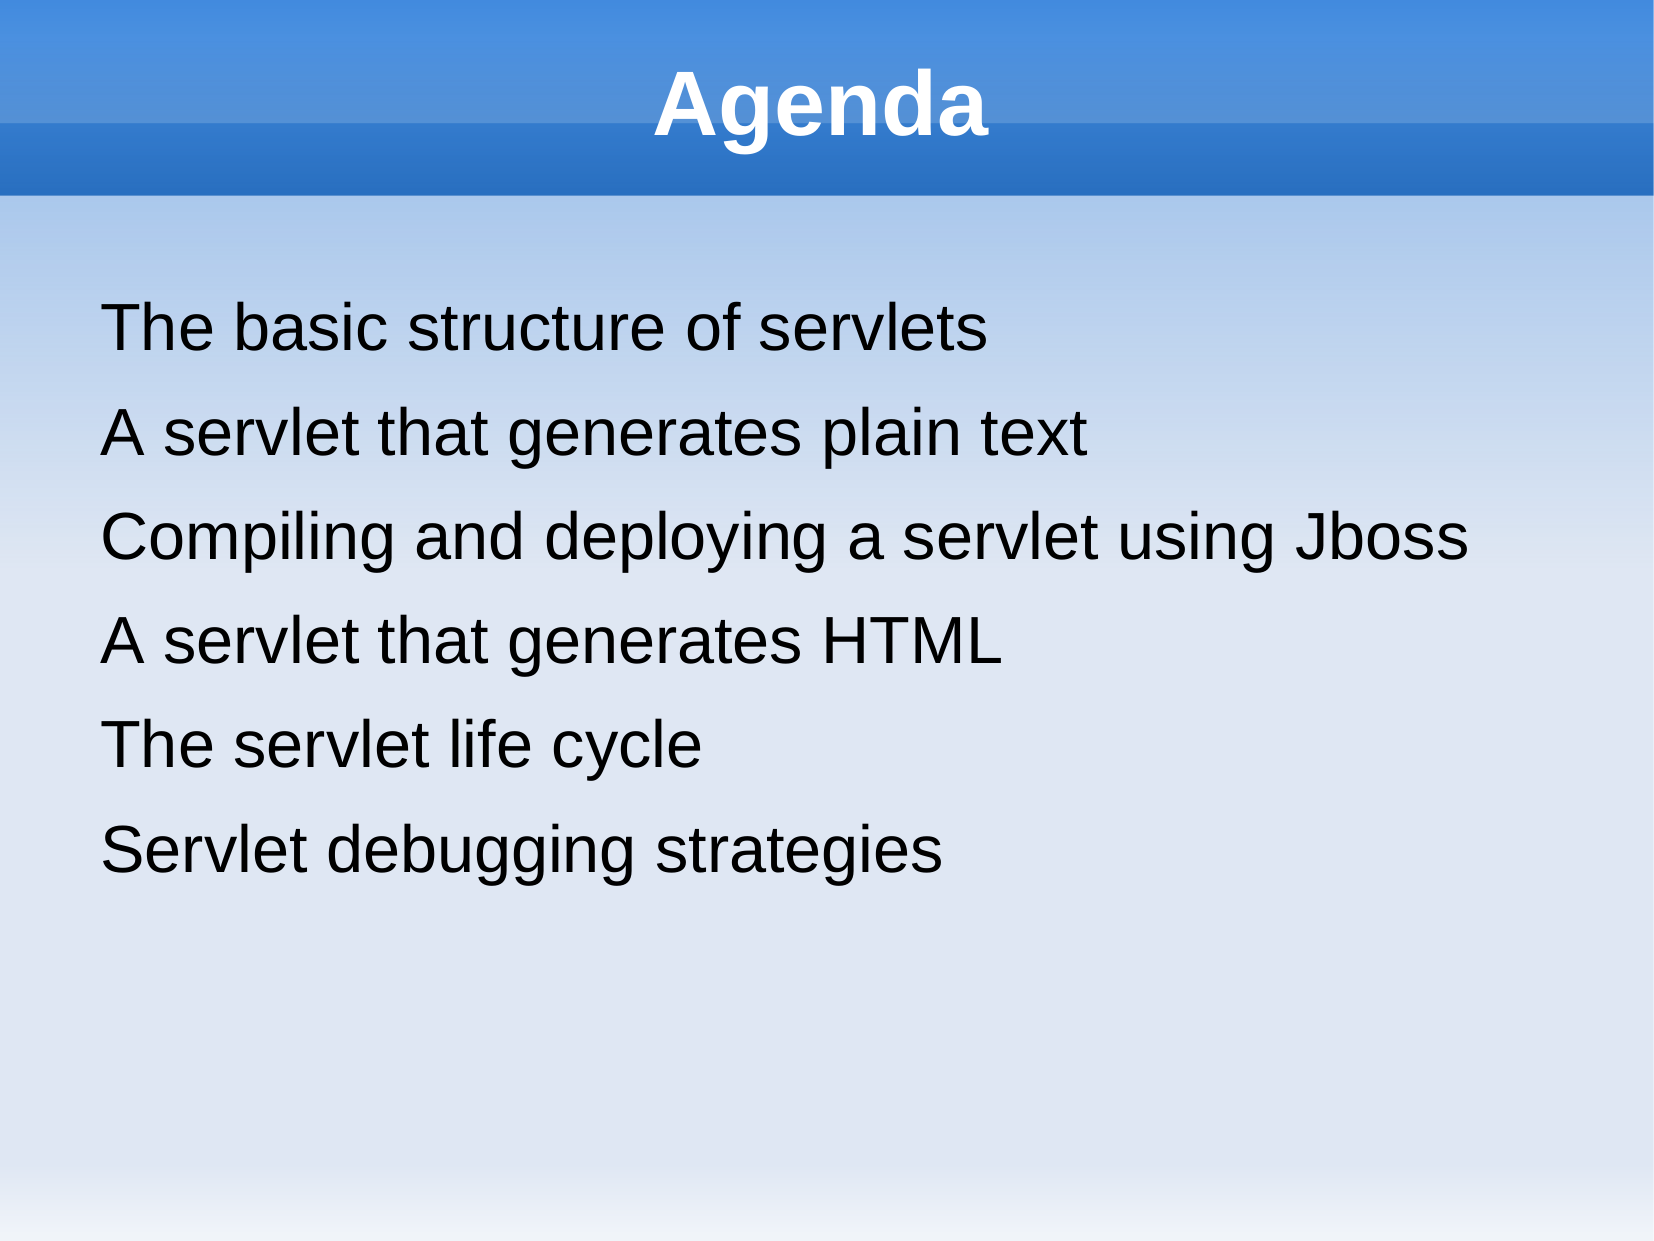

# Agenda
The basic structure of servlets
A servlet that generates plain text
Compiling and deploying a servlet using Jboss
A servlet that generates HTML
The servlet life cycle
Servlet debugging strategies